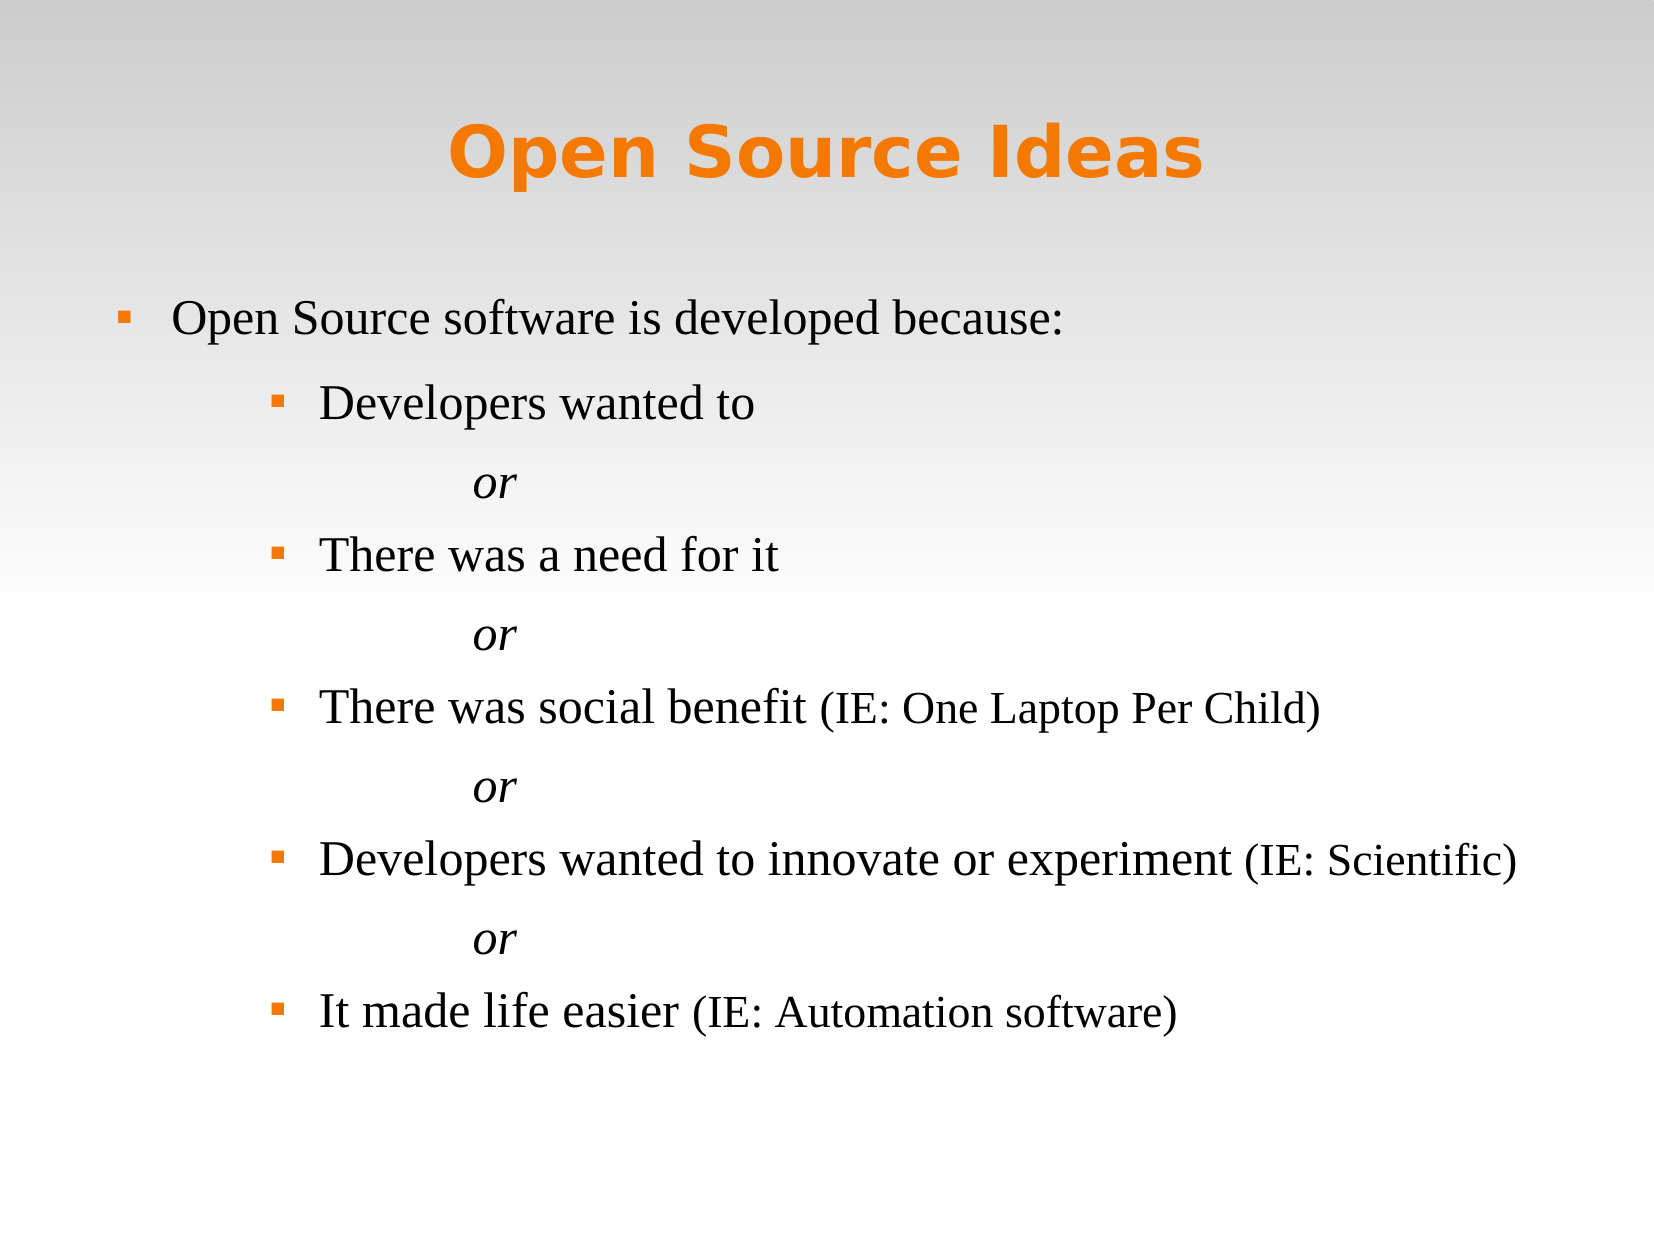

# Open Source Ideas
Open Source software is developed because:
Developers wanted to
or
There was a need for it
or
There was social benefit (IE: One Laptop Per Child)
or
Developers wanted to innovate or experiment (IE: Scientific)
or
It made life easier (IE: Automation software)